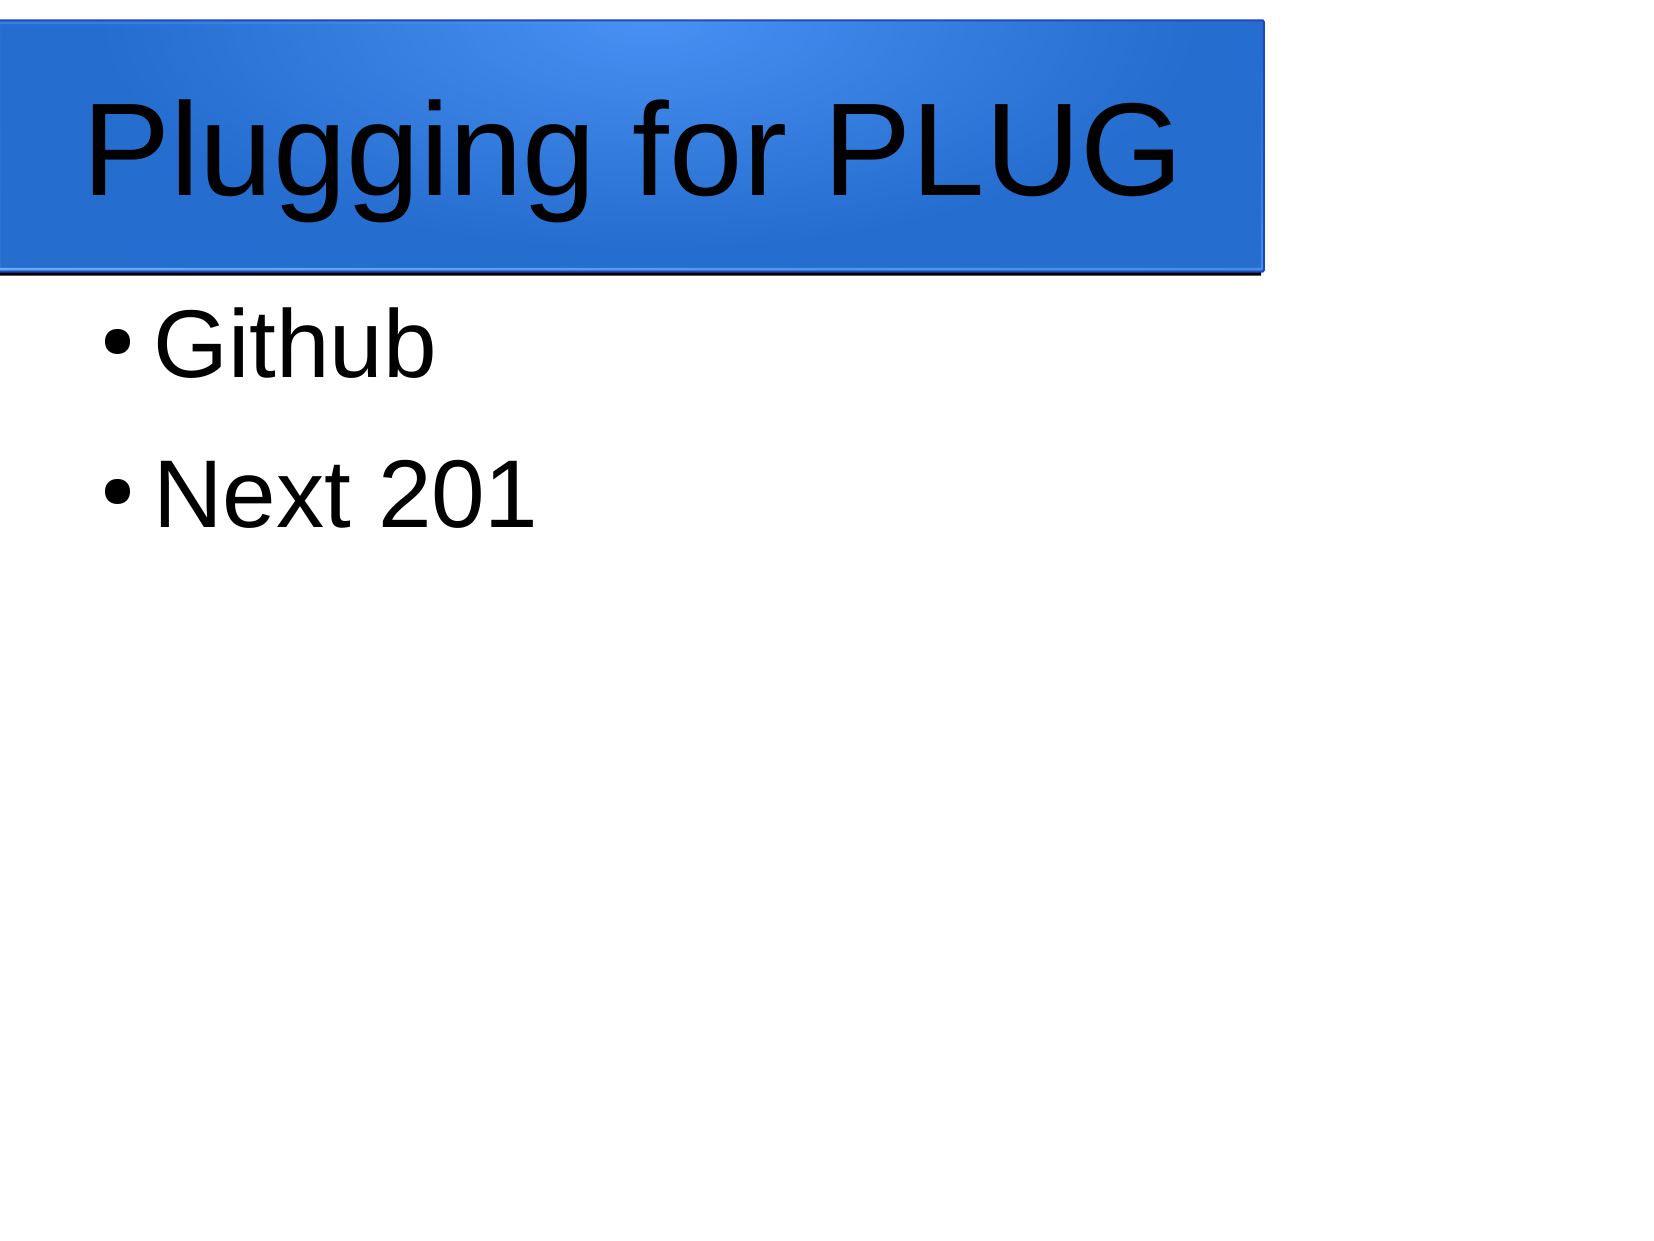

# Plugging for PLUG
Github
Next 201